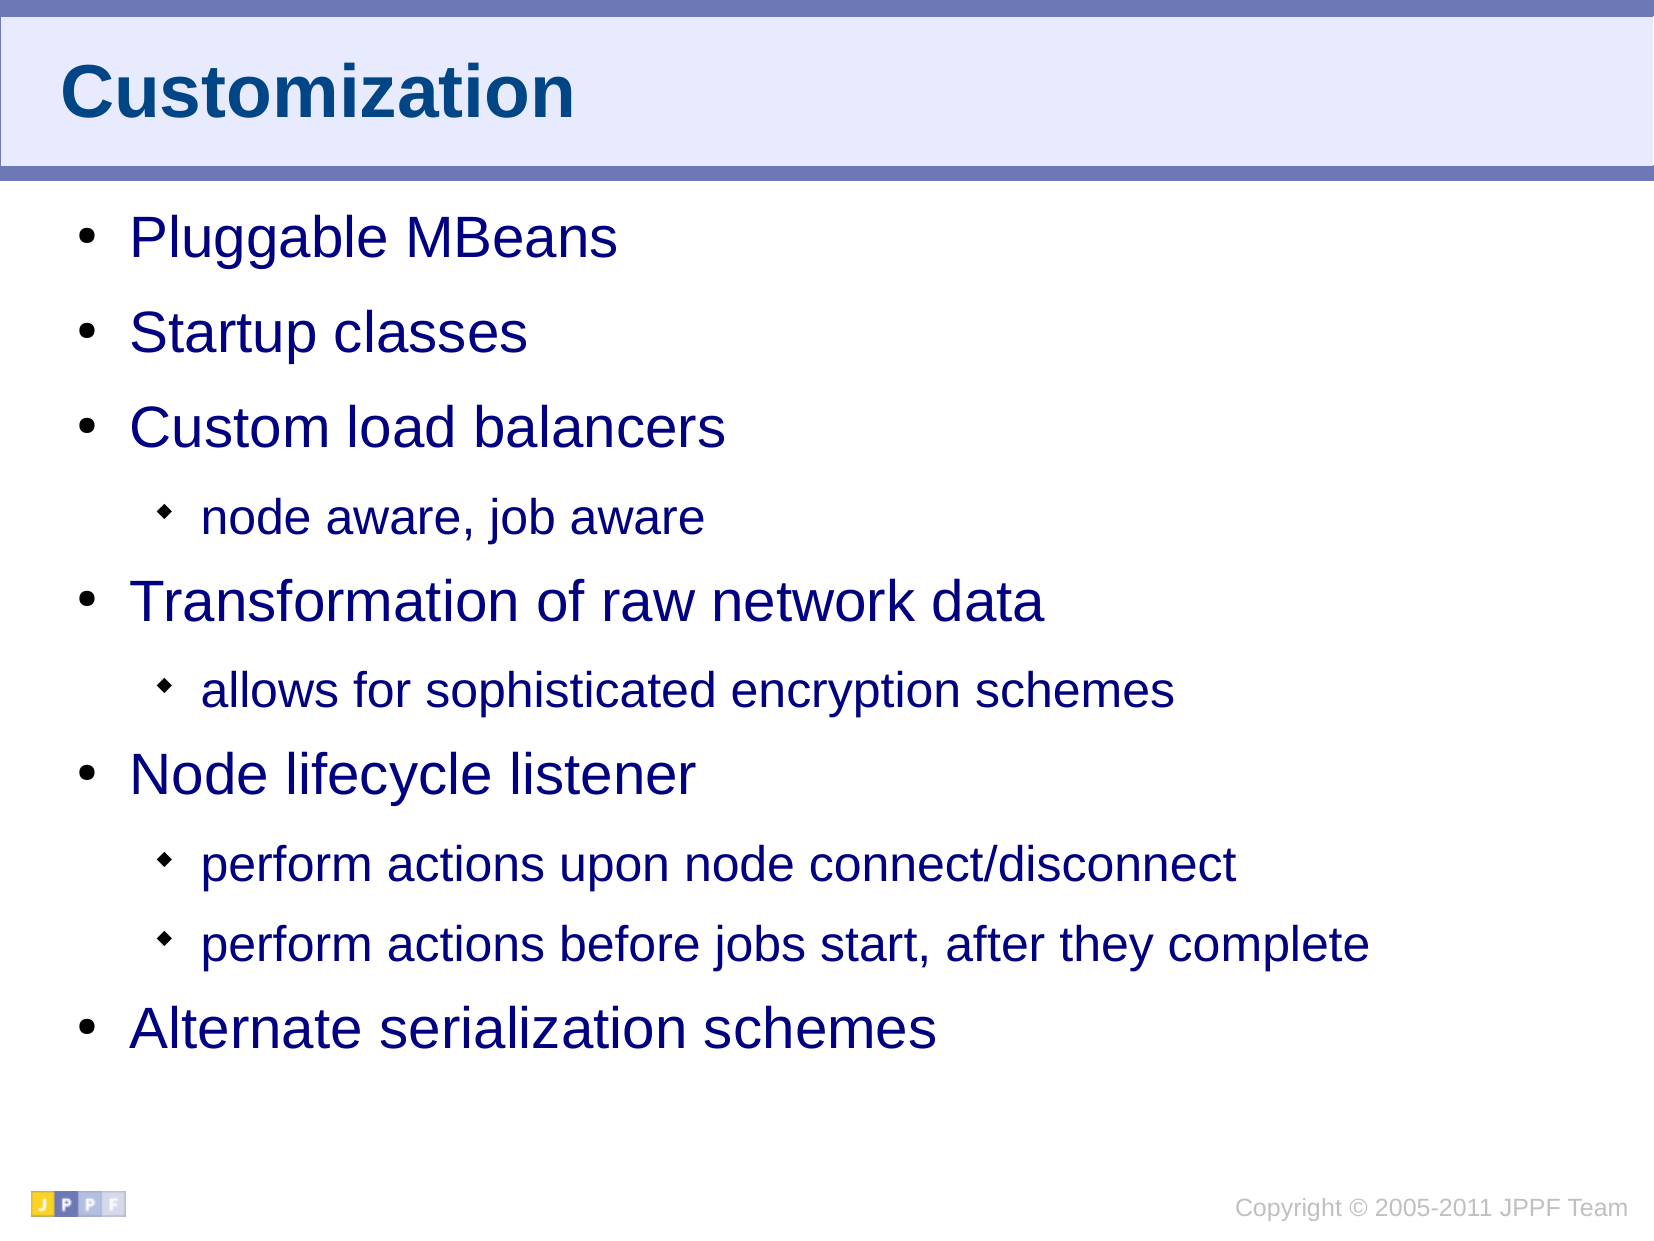

# Customization
Pluggable MBeans
Startup classes
Custom load balancers
node aware, job aware
Transformation of raw network data
allows for sophisticated encryption schemes
Node lifecycle listener
perform actions upon node connect/disconnect
perform actions before jobs start, after they complete
Alternate serialization schemes